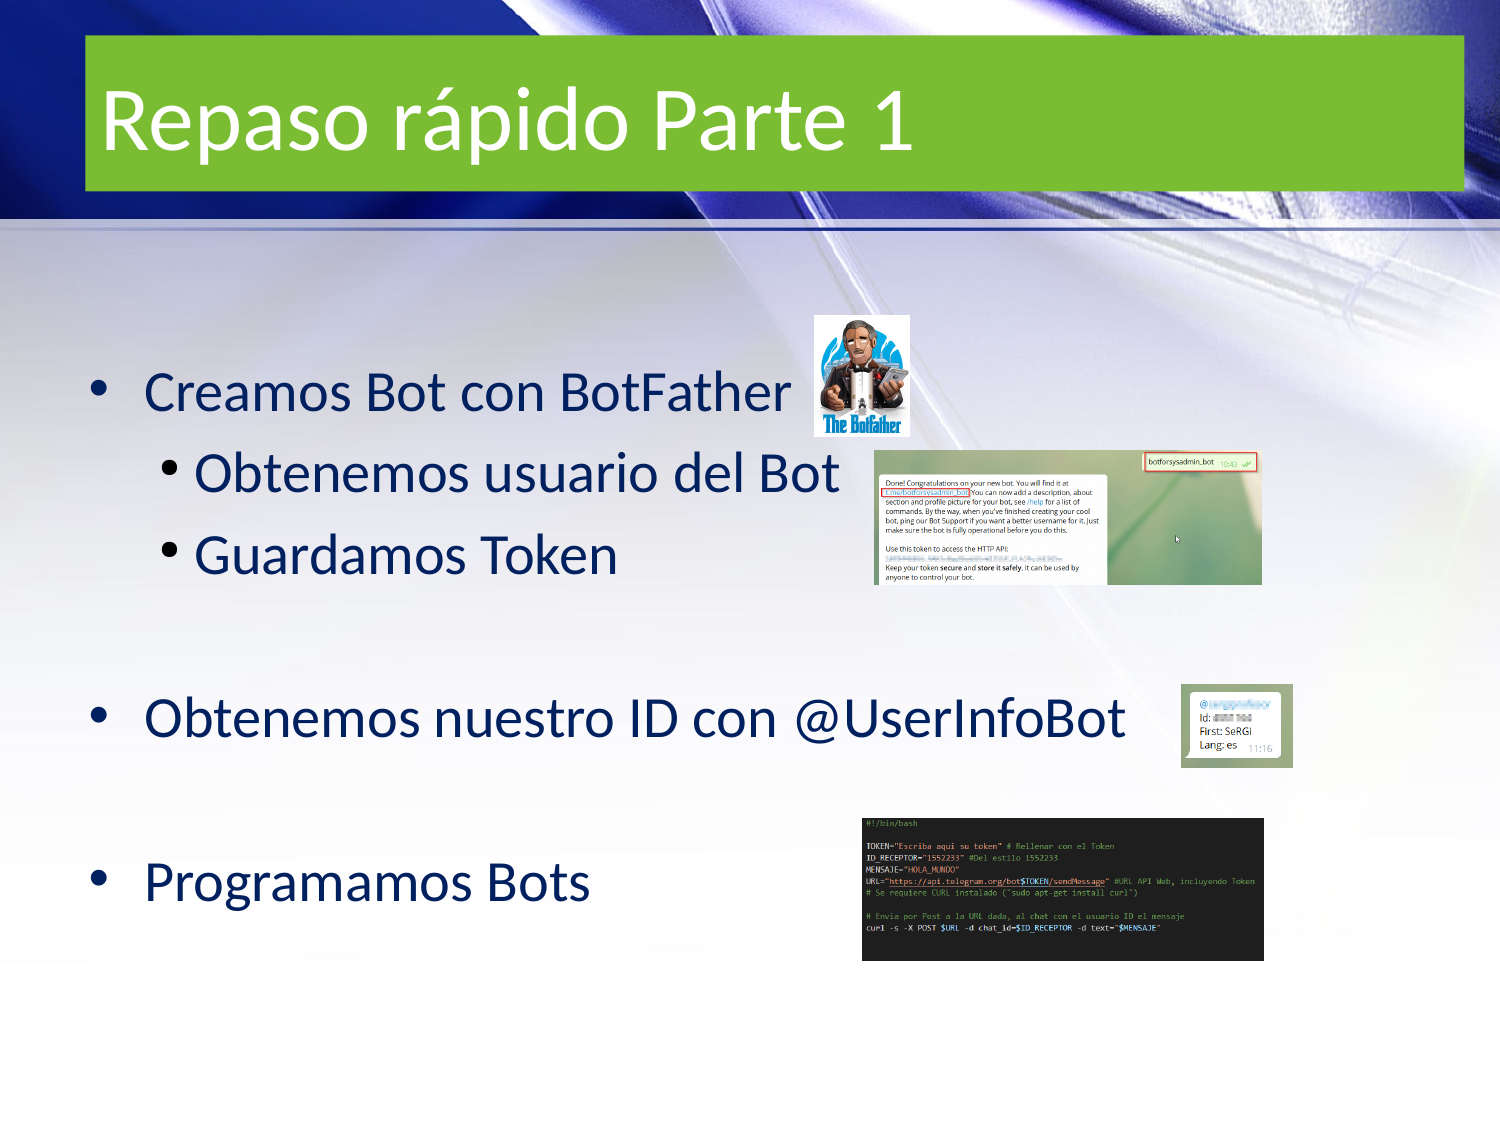

Repaso rápido Parte 1
Creamos Bot con BotFather
Obtenemos usuario del Bot
Guardamos Token
Obtenemos nuestro ID con @UserInfoBot
Programamos Bots